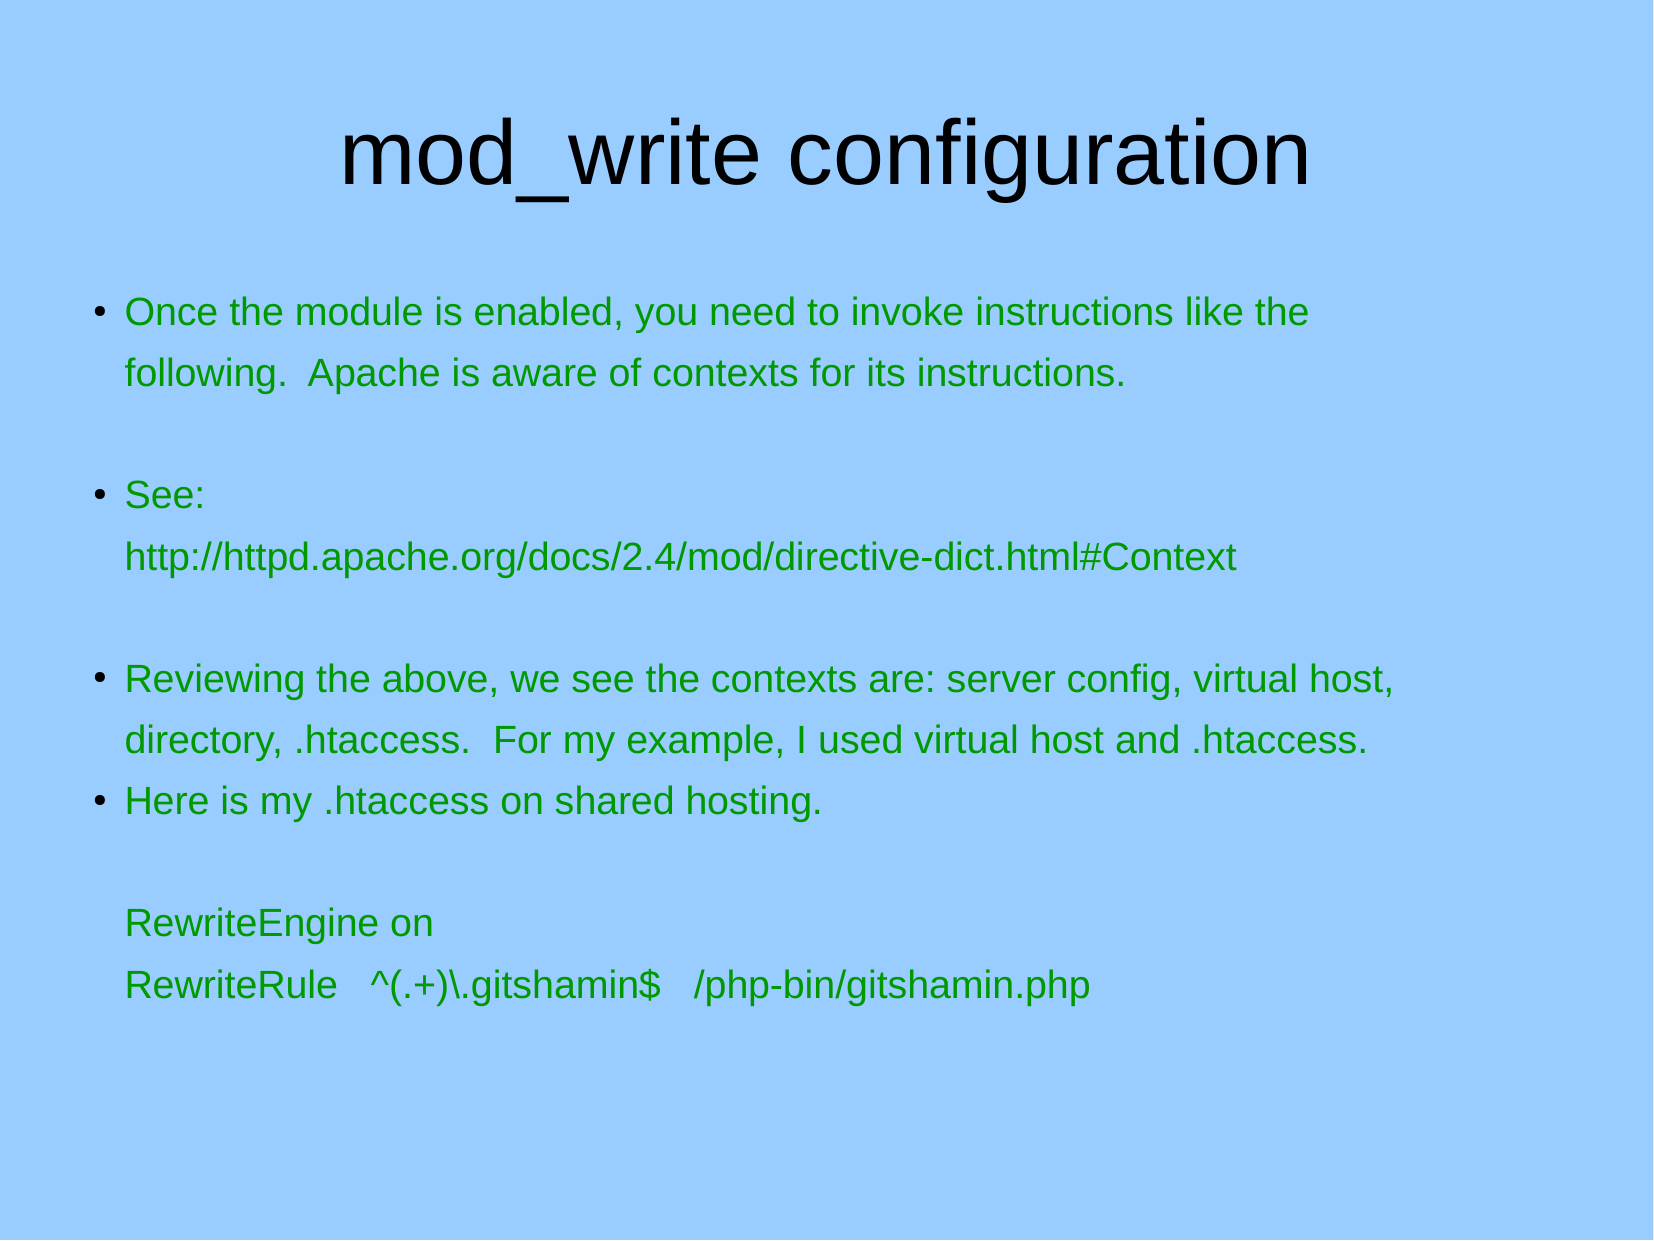

# mod_write configuration
Once the module is enabled, you need to invoke instructions like the
following. Apache is aware of contexts for its instructions.
See:
http://httpd.apache.org/docs/2.4/mod/directive-dict.html#Context
Reviewing the above, we see the contexts are: server config, virtual host,
directory, .htaccess. For my example, I used virtual host and .htaccess.
Here is my .htaccess on shared hosting.
RewriteEngine on
RewriteRule ^(.+)\.gitshamin$ /php-bin/gitshamin.php